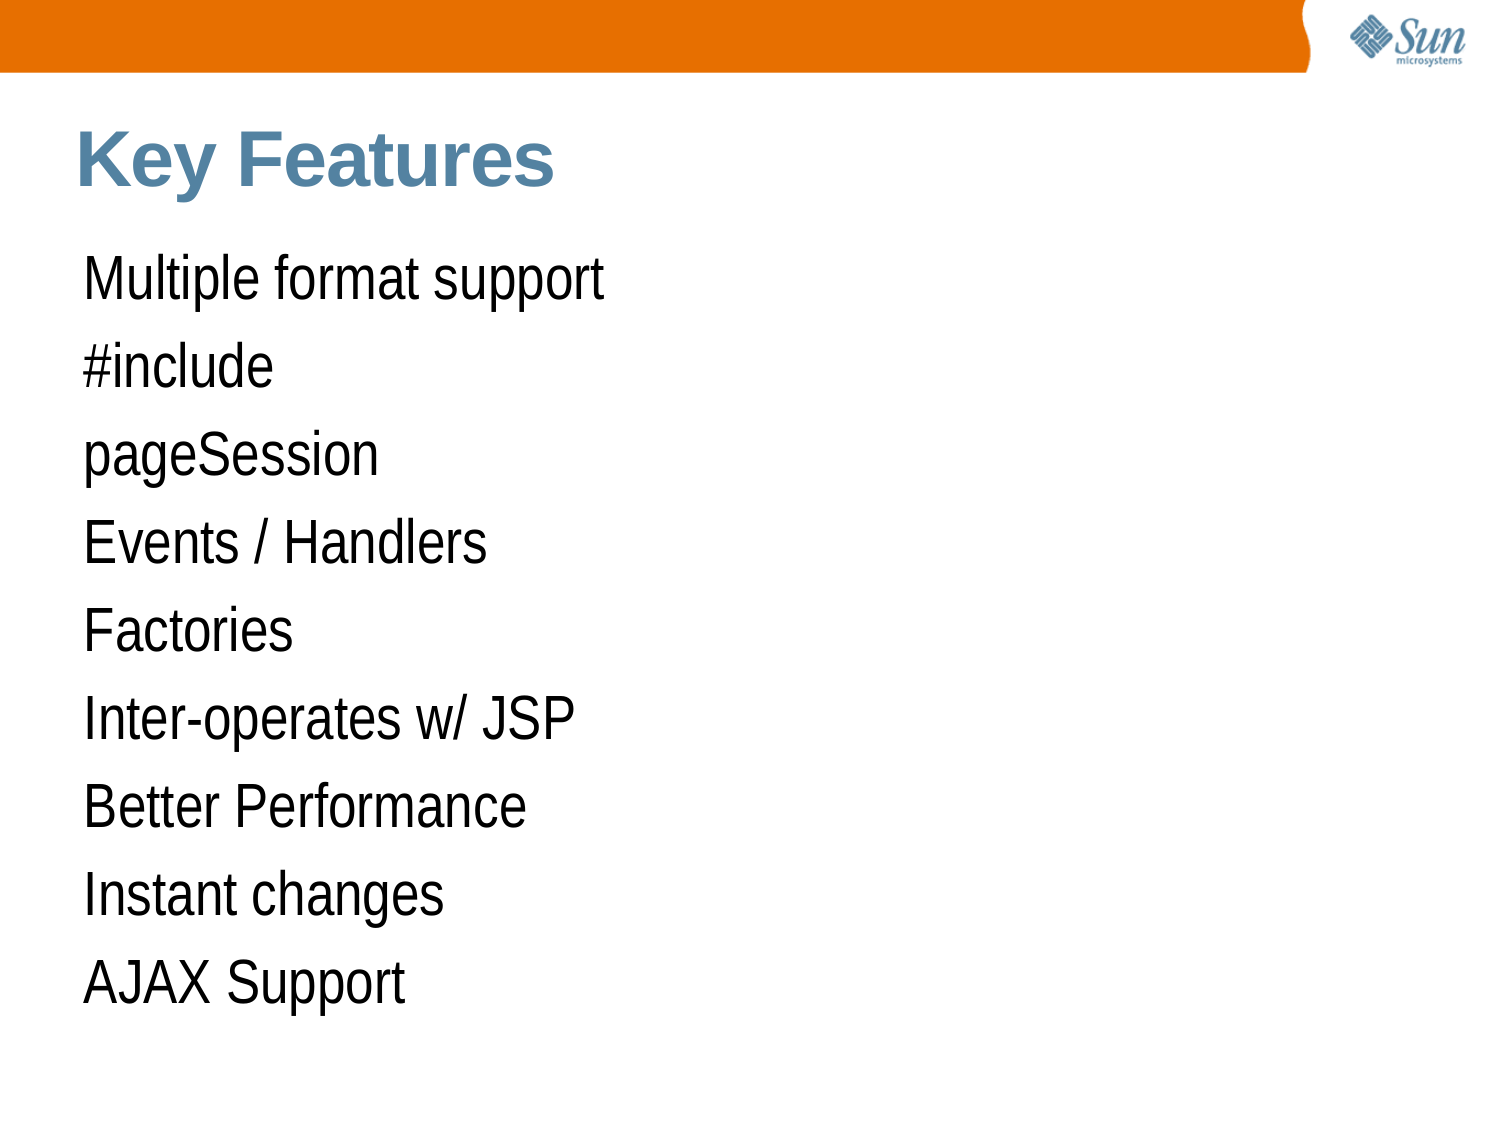

# Key Features
Multiple format support
#include
pageSession
Events / Handlers
Factories
Inter-operates w/ JSP
Better Performance
Instant changes
AJAX Support